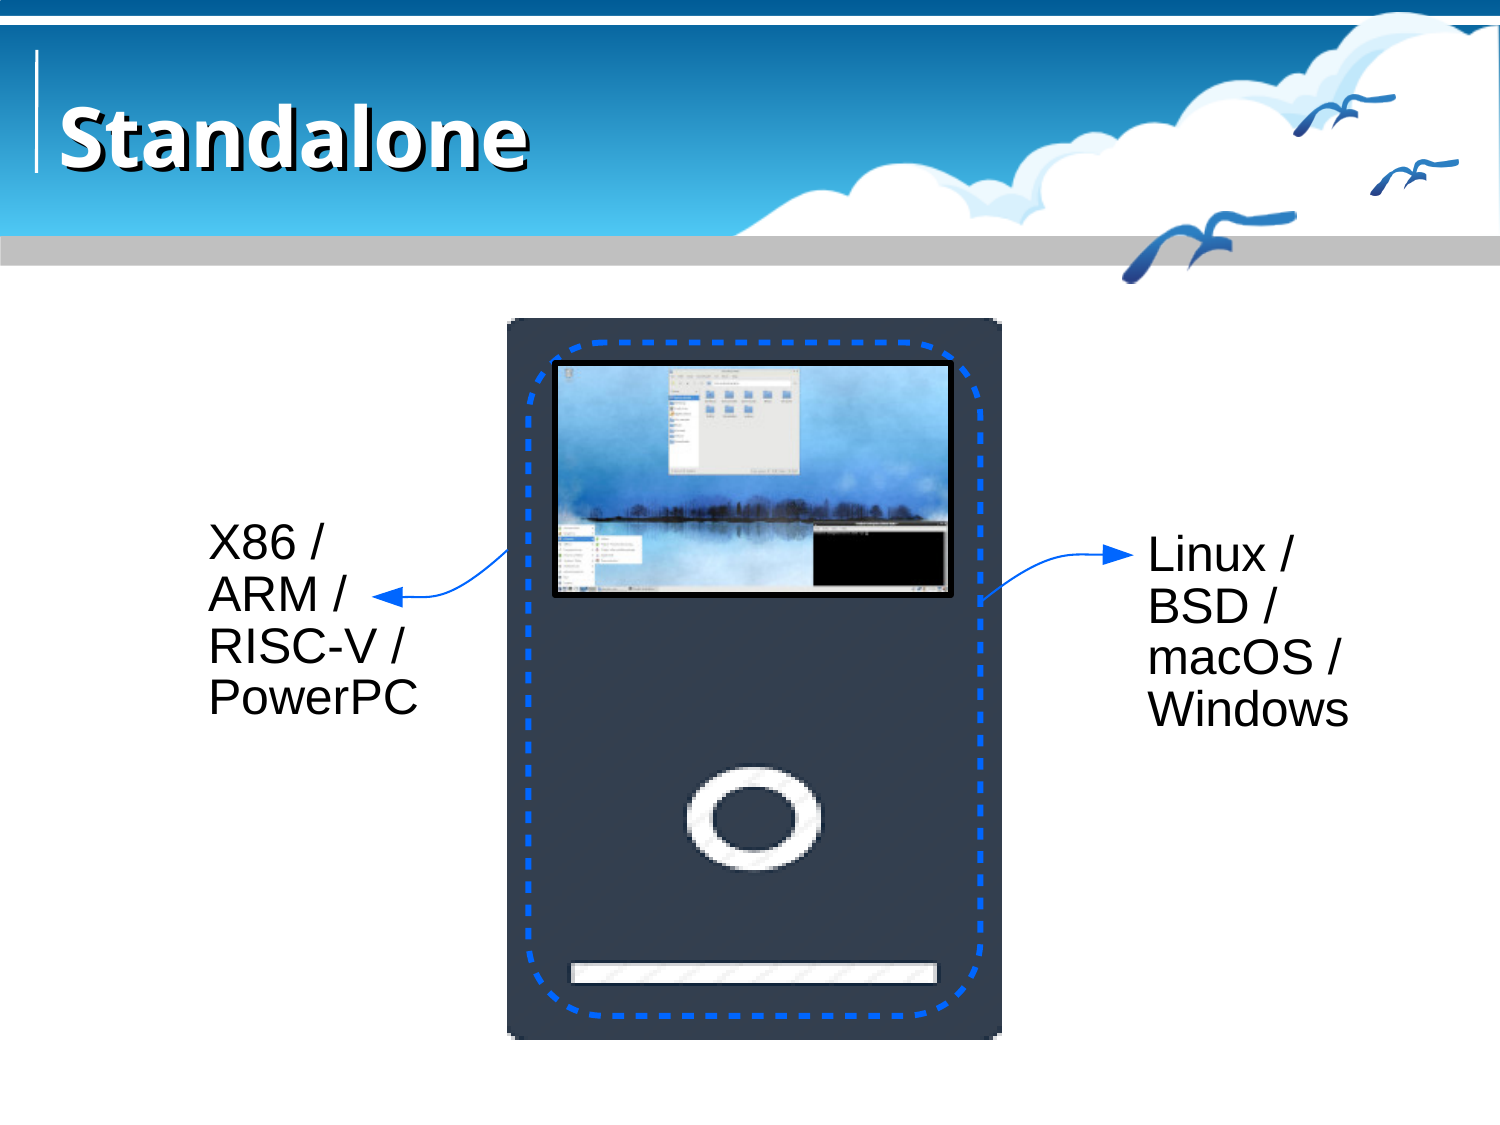

# Standalone
X86 /
ARM /
RISC-V /
PowerPC
Linux /
BSD /
macOS /
Windows